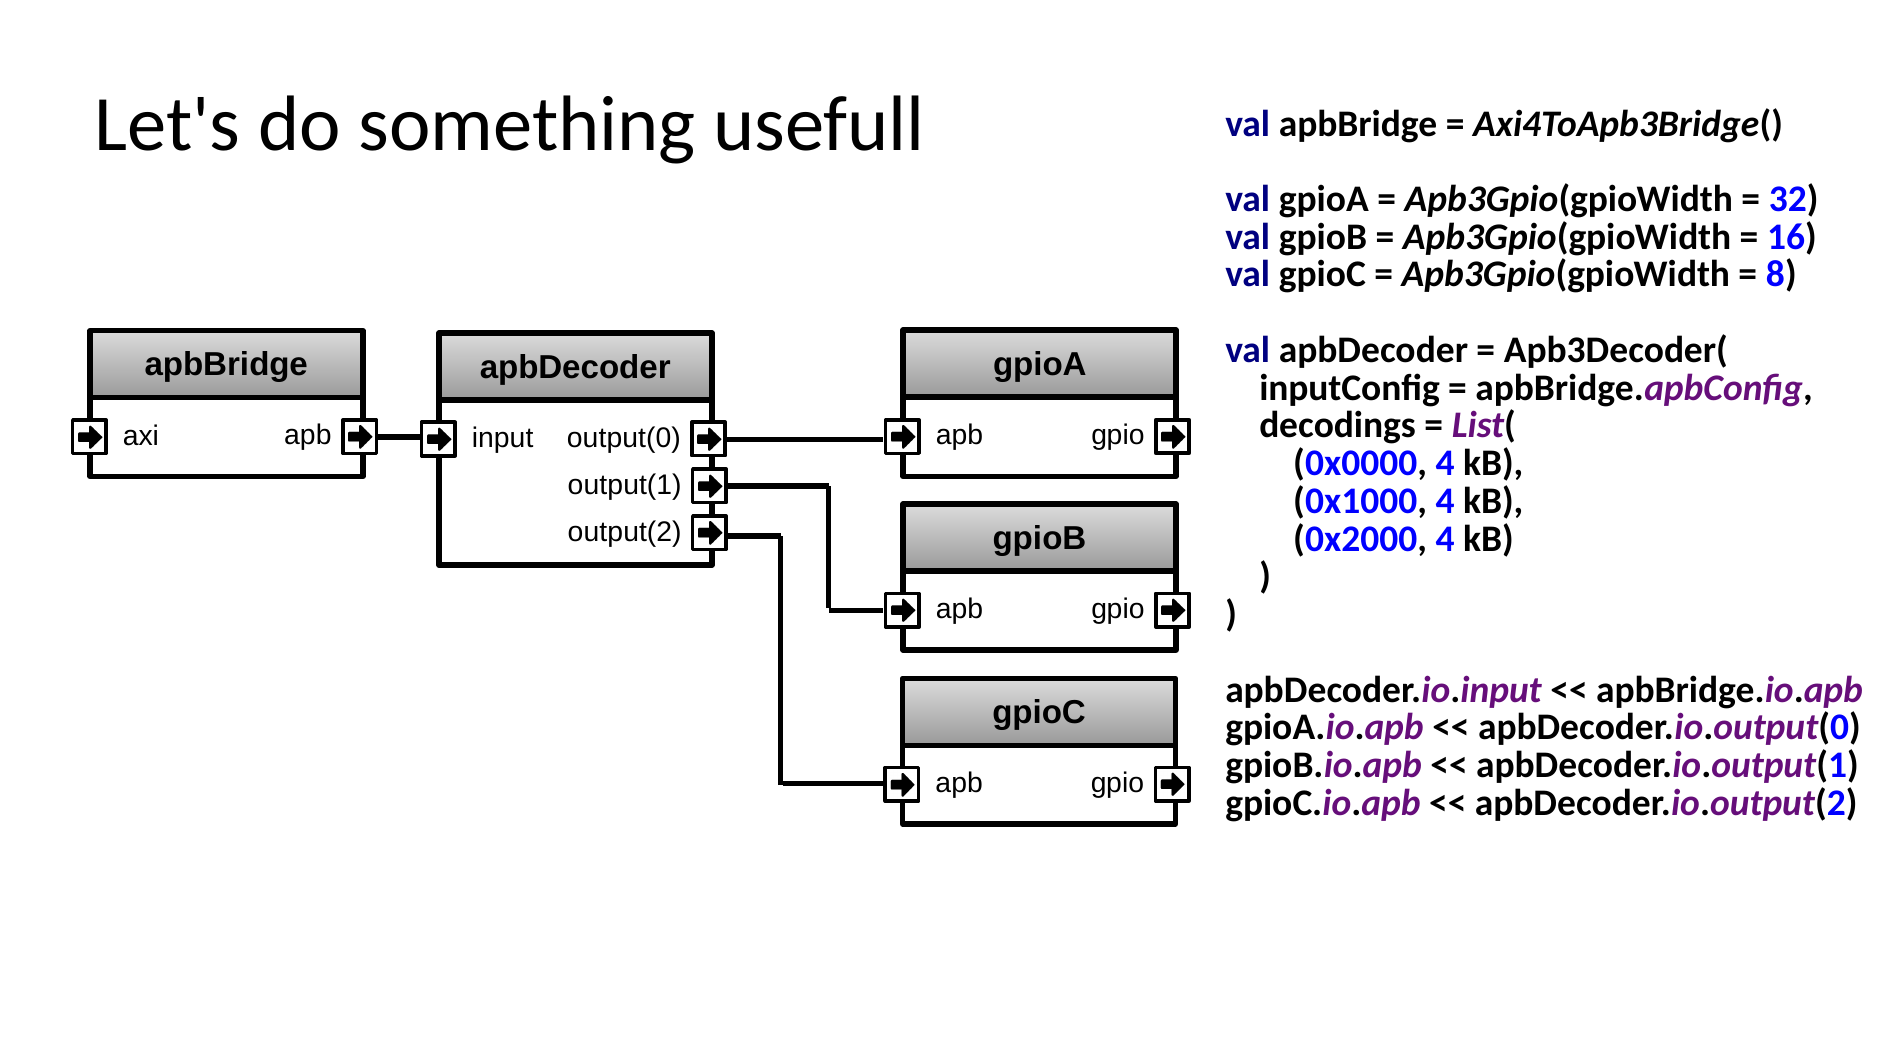

# Let's do something usefull
val apbBridge = Axi4ToApb3Bridge()
val gpioA = Apb3Gpio(gpioWidth = 32)
val gpioB = Apb3Gpio(gpioWidth = 16)
val gpioC = Apb3Gpio(gpioWidth = 8)
val apbDecoder = Apb3Decoder(
 inputConfig = apbBridge.apbConfig,
 decodings = List(
 (0x0000, 4 kB),
 (0x1000, 4 kB),
 (0x2000, 4 kB)
 )
)
apbDecoder.io.input << apbBridge.io.apb
gpioA.io.apb << apbDecoder.io.output(0)
gpioB.io.apb << apbDecoder.io.output(1)
gpioC.io.apb << apbDecoder.io.output(2)